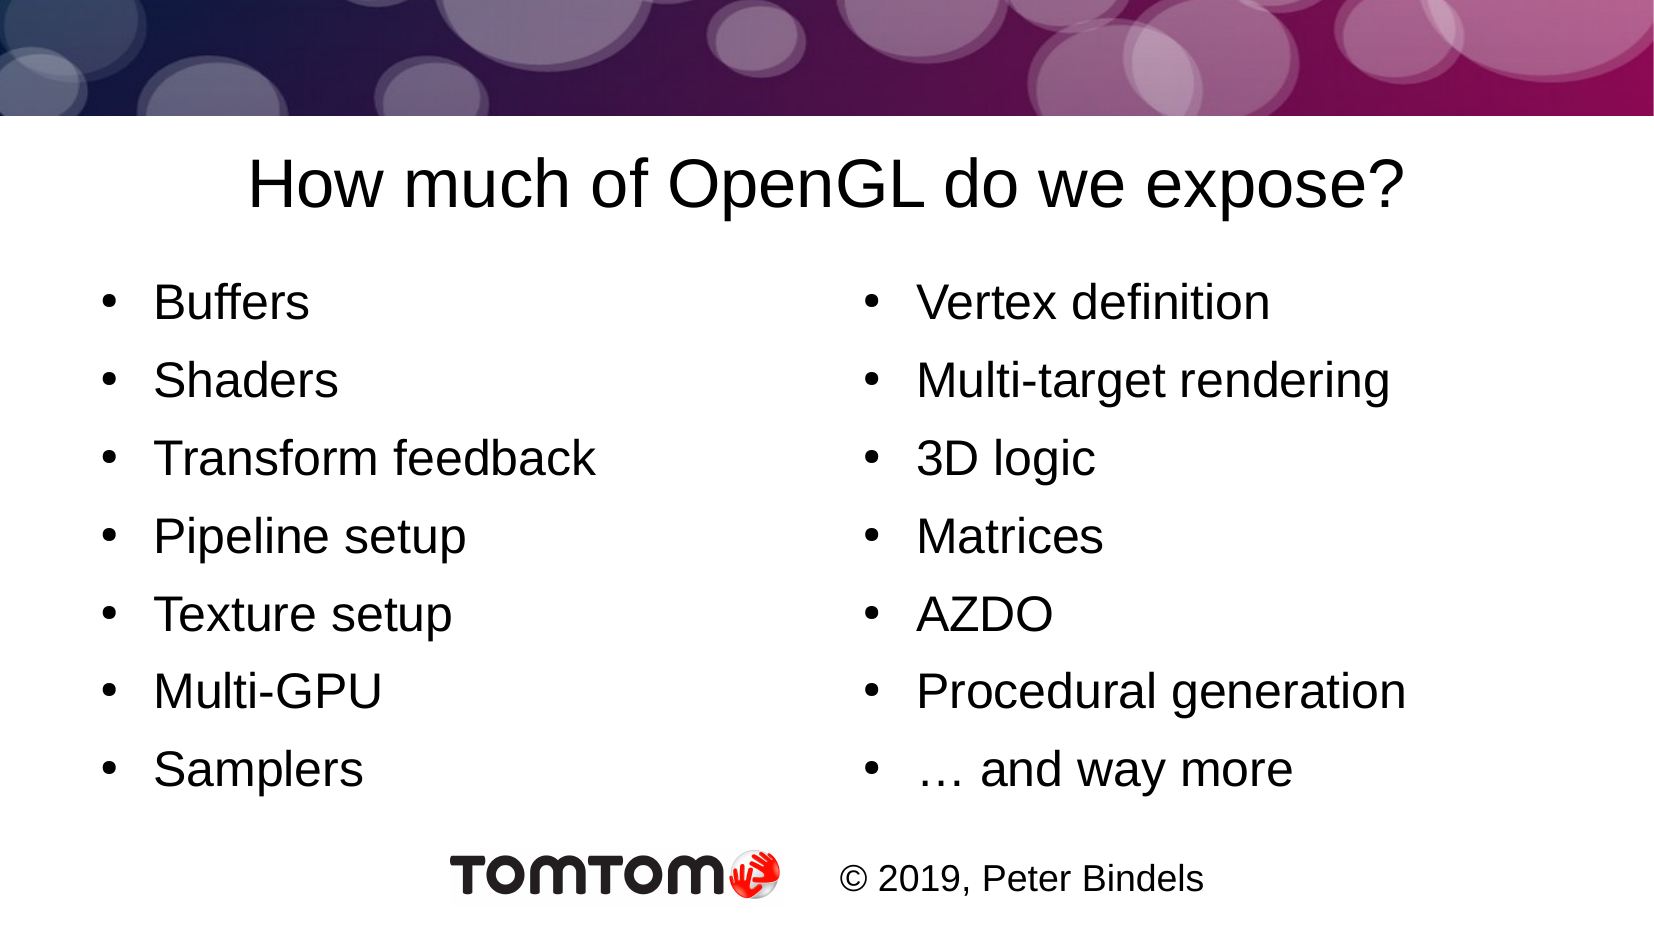

# How much of OpenGL do we expose?
Buffers
Shaders
Transform feedback
Pipeline setup
Texture setup
Multi-GPU
Samplers
Vertex definition
Multi-target rendering
3D logic
Matrices
AZDO
Procedural generation
… and way more